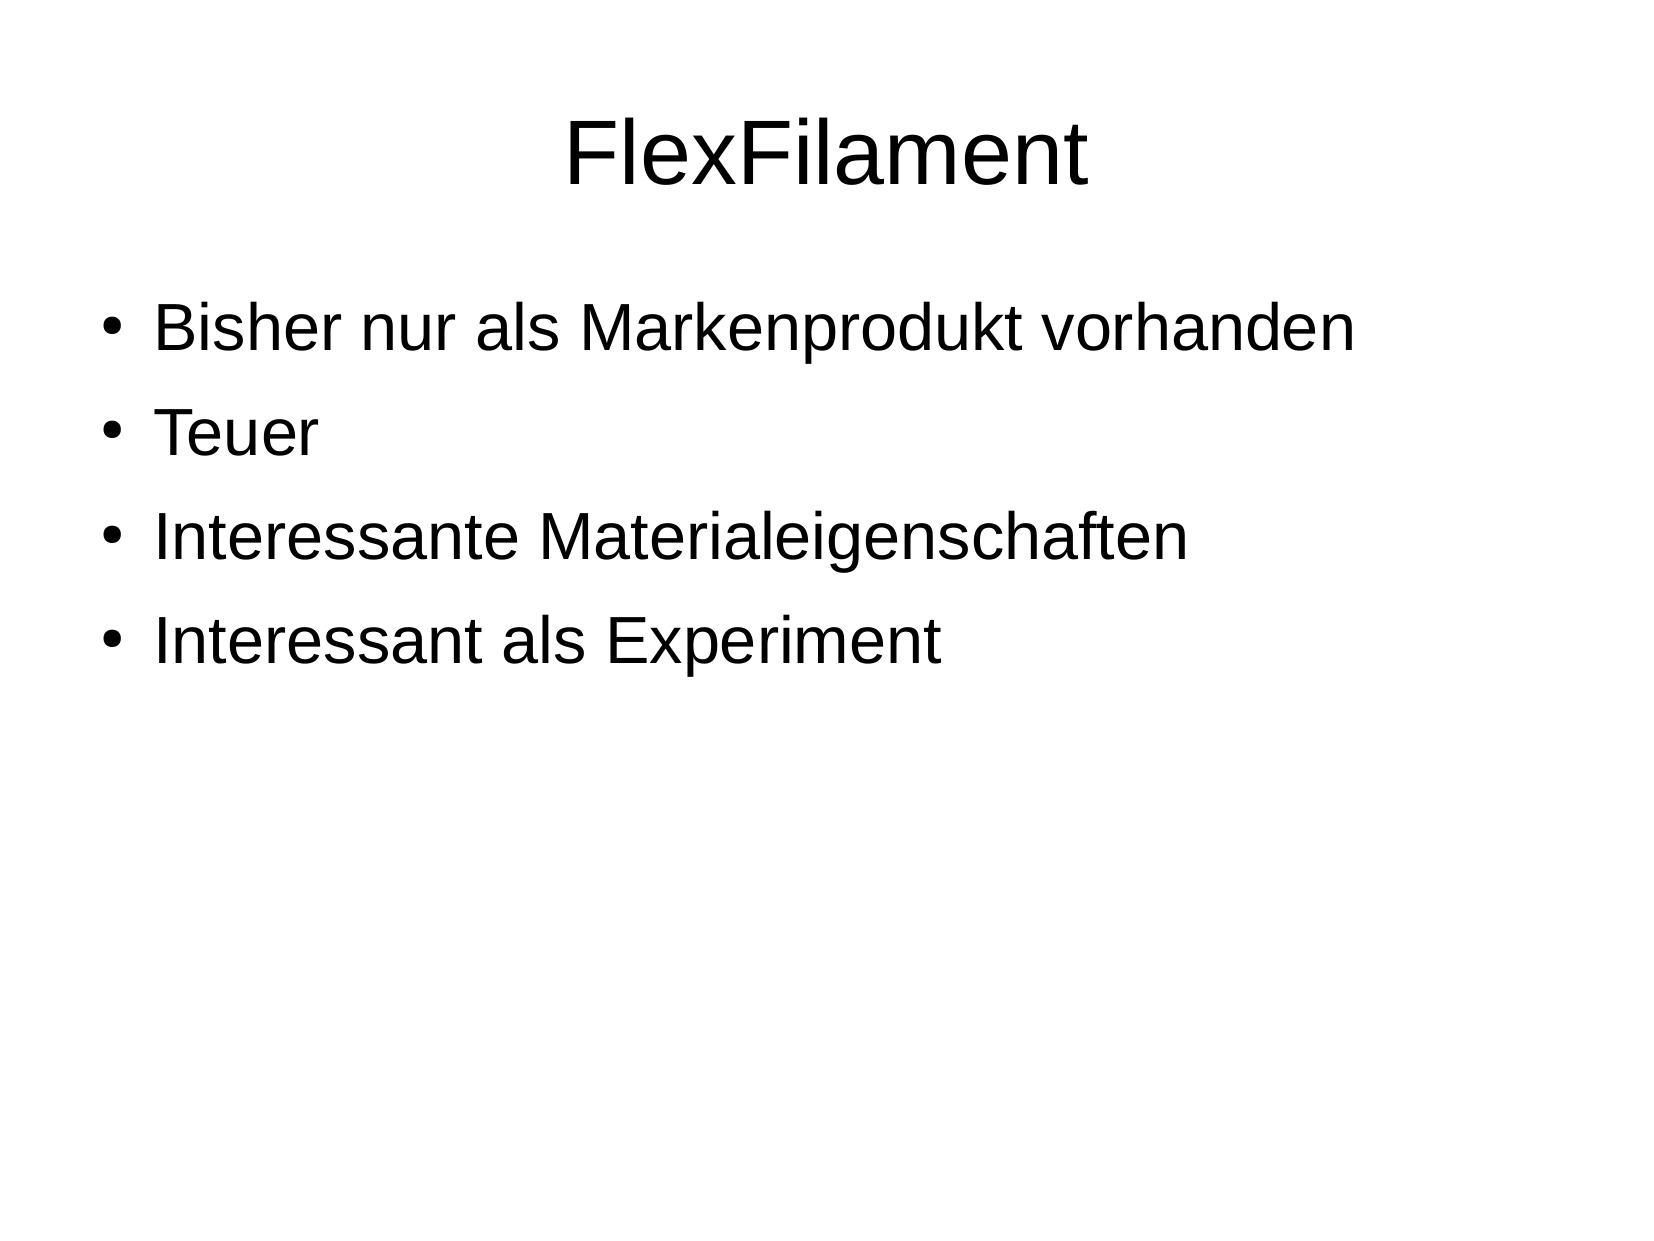

# FlexFilament
Bisher nur als Markenprodukt vorhanden
Teuer
Interessante Materialeigenschaften
Interessant als Experiment